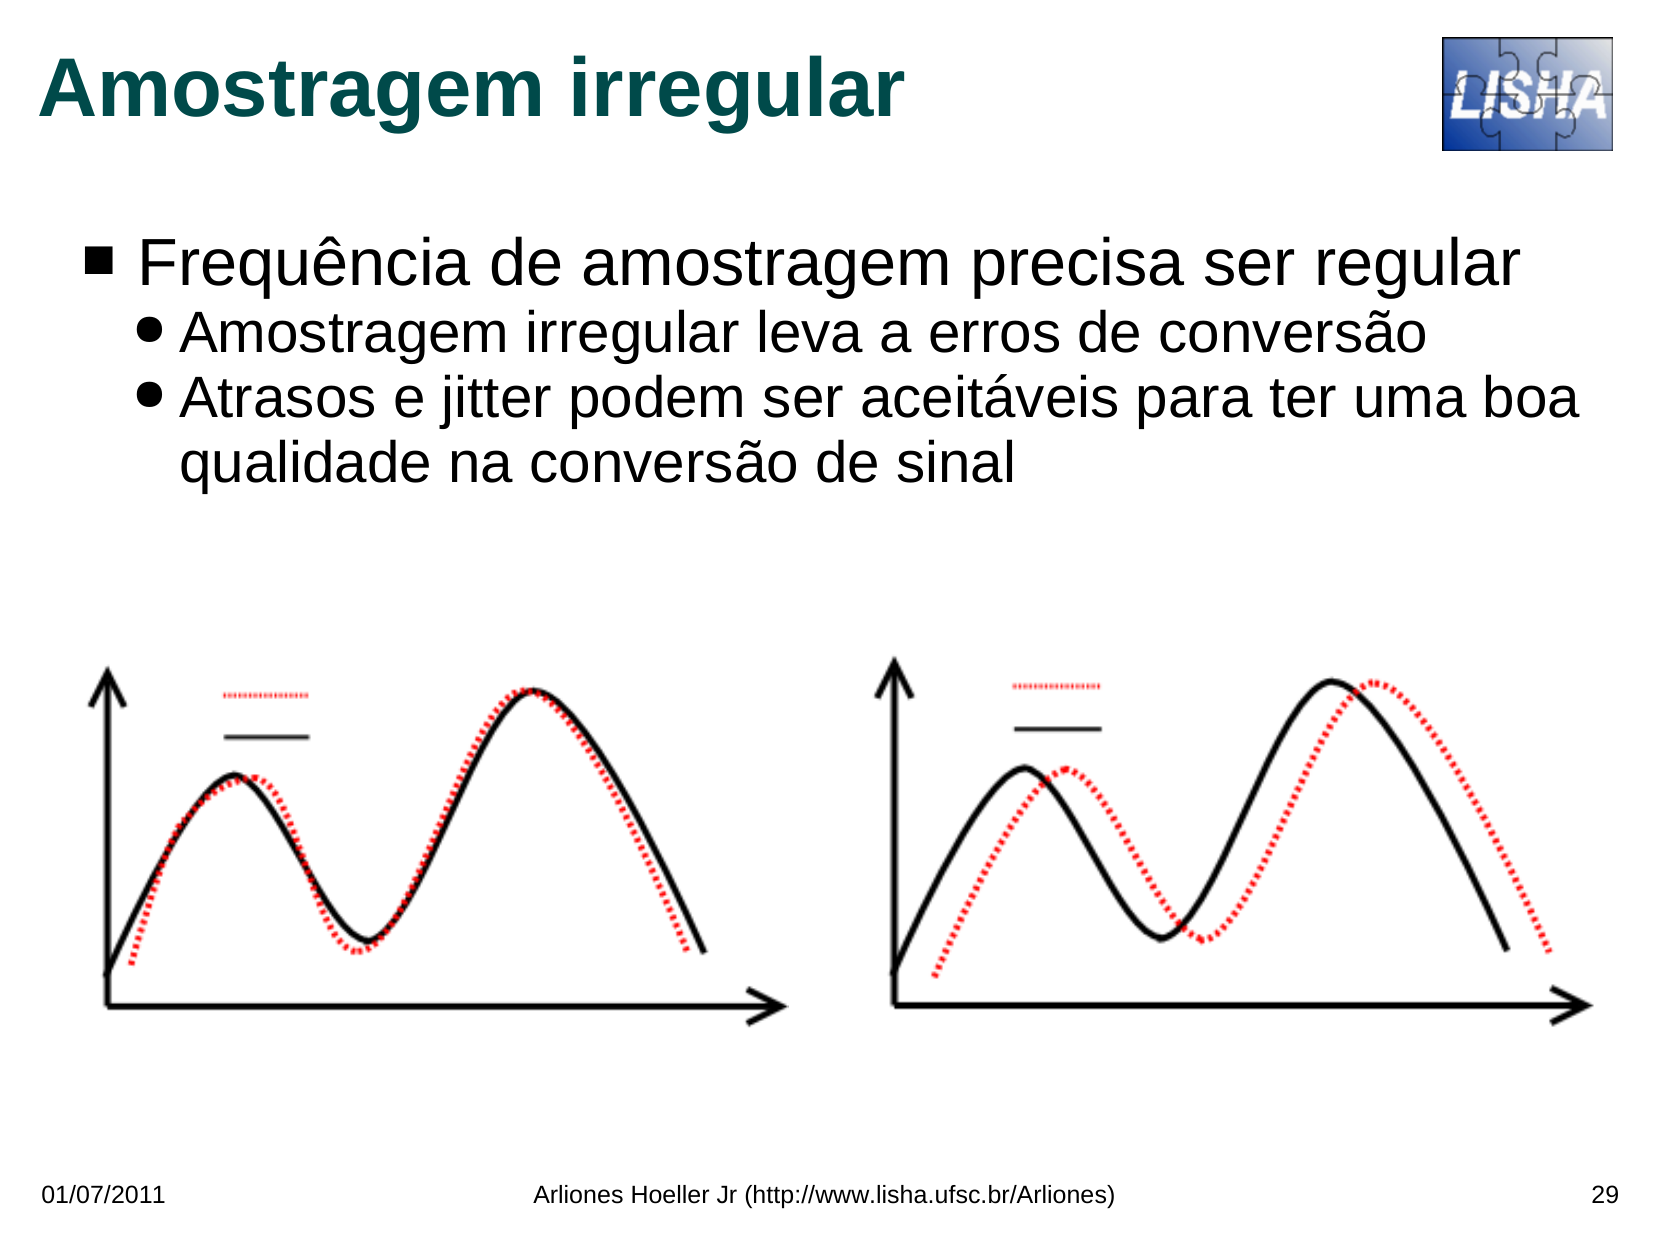

# Amostragem irregular
Frequência de amostragem precisa ser regular
Amostragem irregular leva a erros de conversão
Atrasos e jitter podem ser aceitáveis para ter uma boa qualidade na conversão de sinal